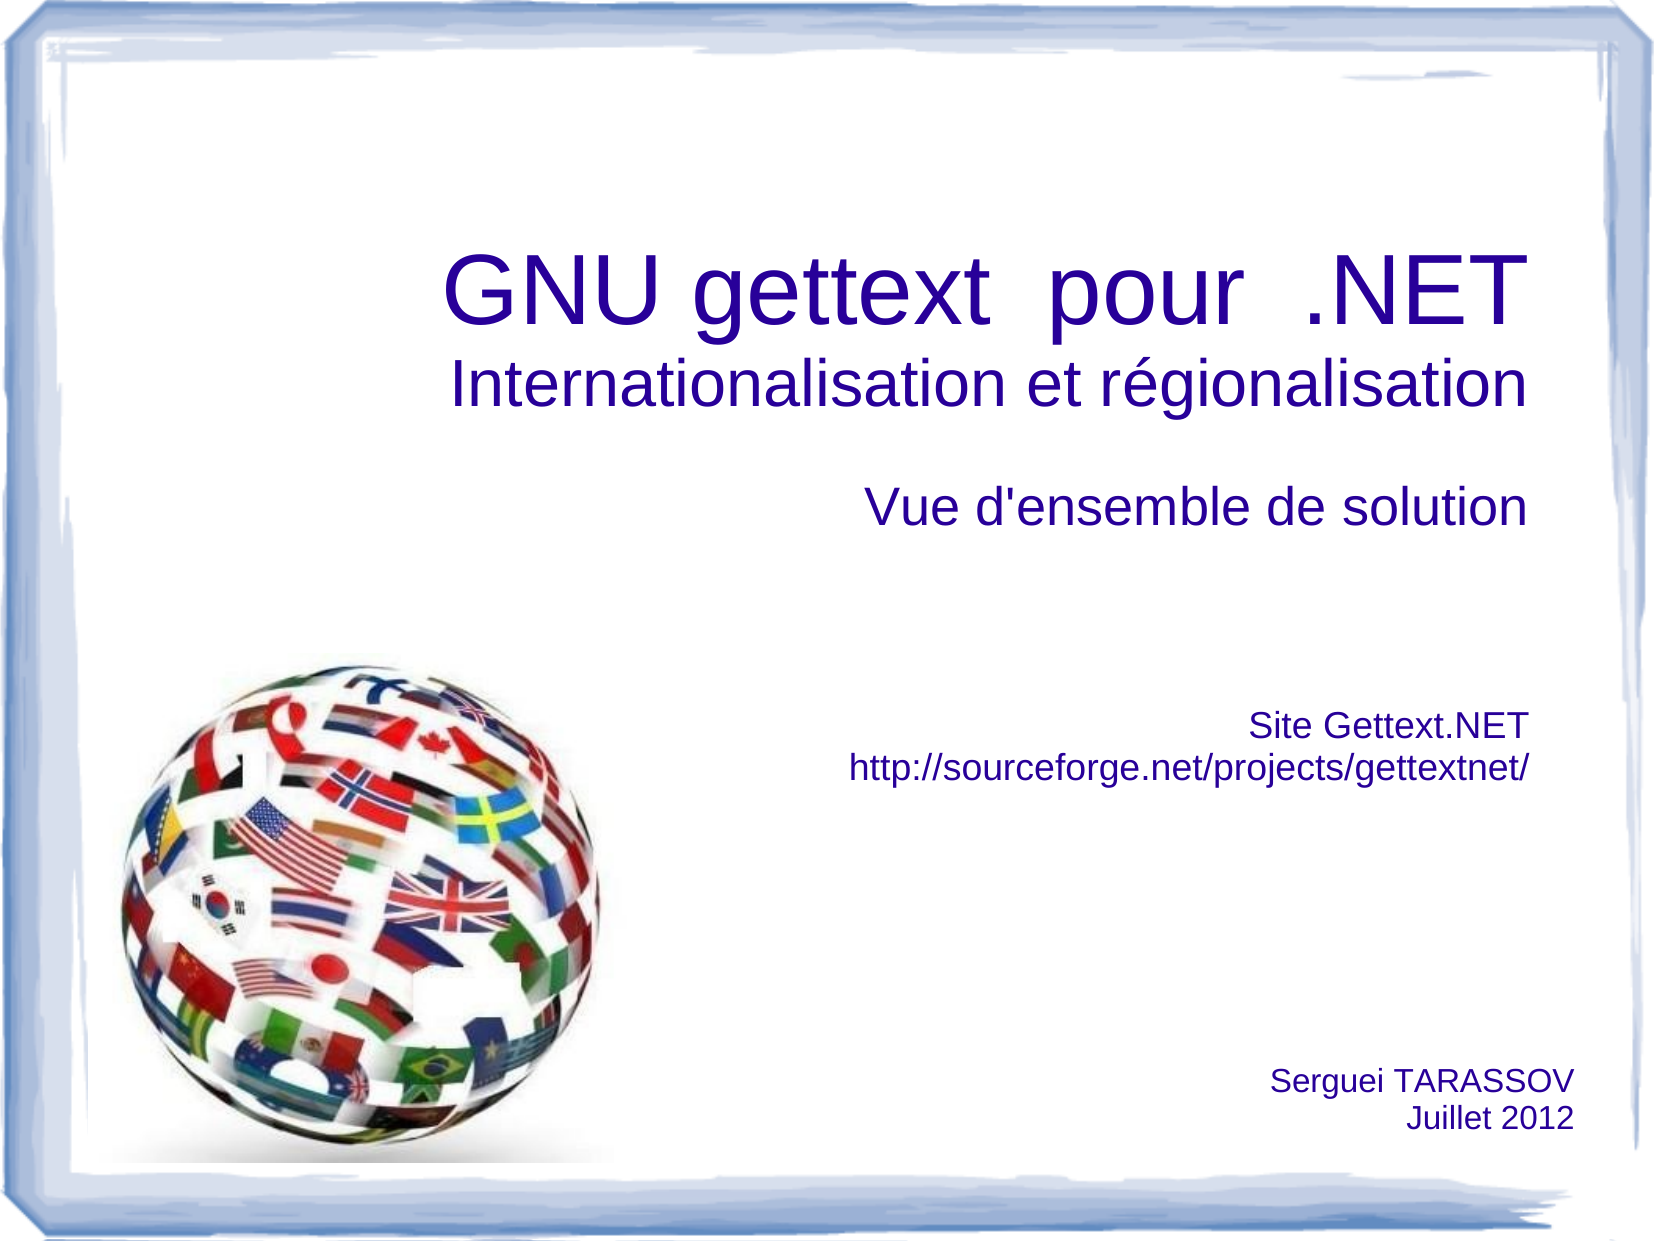

# GNU gettext pour .NET
Internationalisation et régionalisation
Vue d'ensemble de solution
Site Gettext.NET
http://sourceforge.net/projects/gettextnet/
Serguei TARASSOV
Juillet 2012